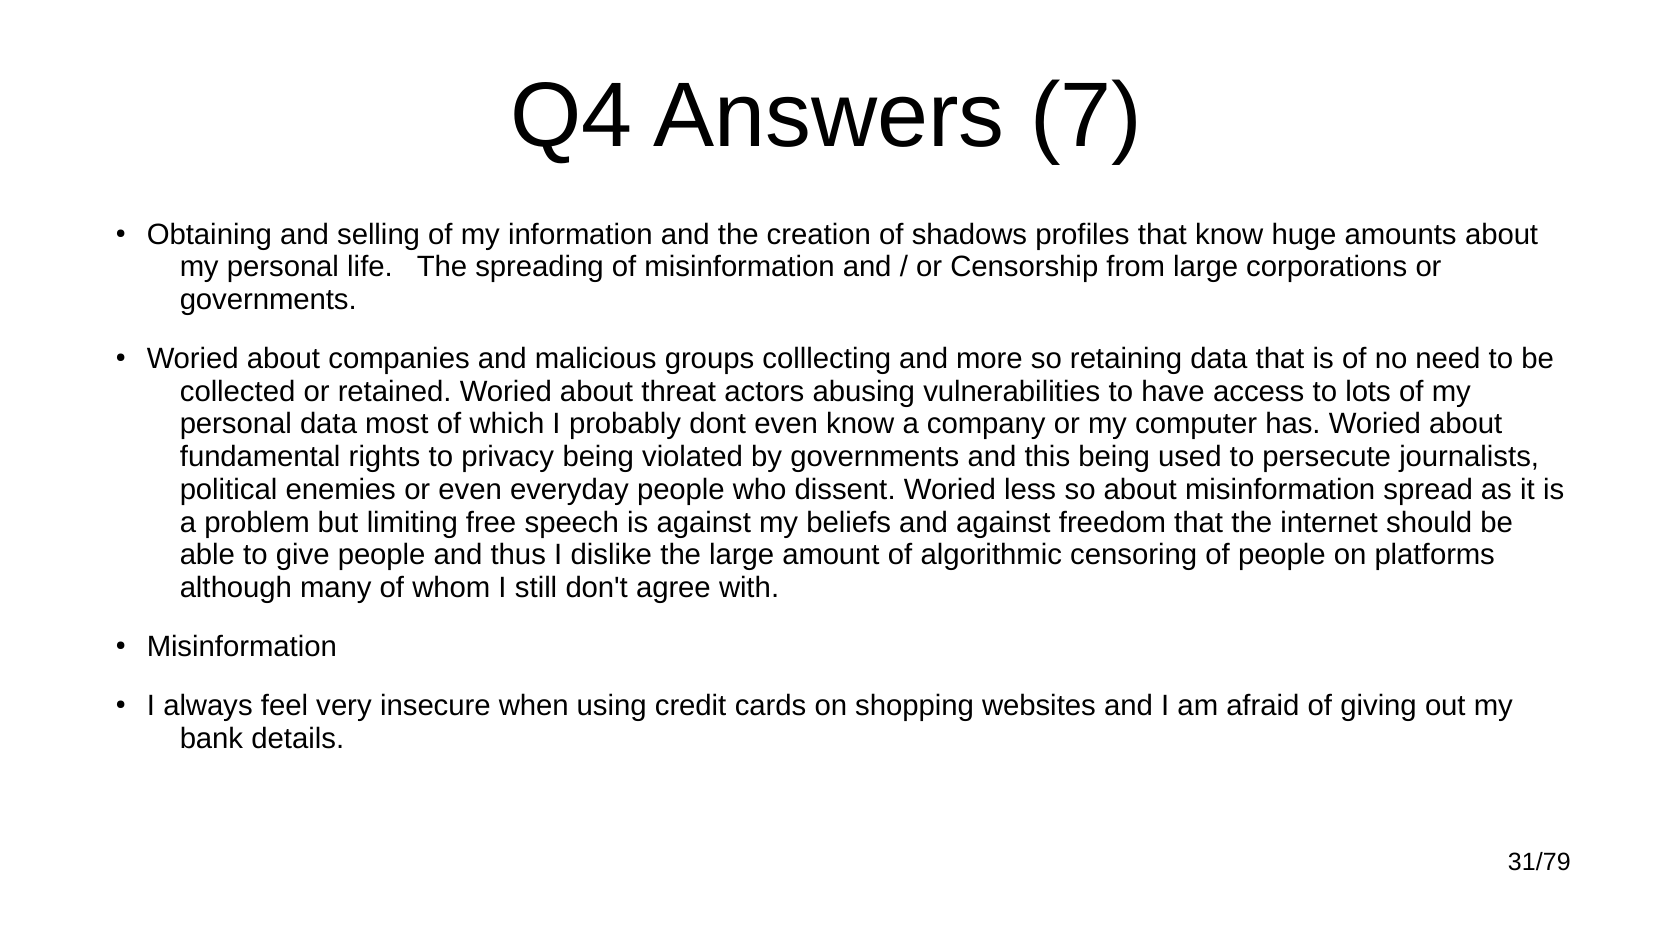

# Q4 Answers (7)
Obtaining and selling of my information and the creation of shadows profiles that know huge amounts about my personal life.   The spreading of misinformation and / or Censorship from large corporations or governments.
Woried about companies and malicious groups colllecting and more so retaining data that is of no need to be collected or retained. Woried about threat actors abusing vulnerabilities to have access to lots of my personal data most of which I probably dont even know a company or my computer has. Woried about fundamental rights to privacy being violated by governments and this being used to persecute journalists, political enemies or even everyday people who dissent. Woried less so about misinformation spread as it is a problem but limiting free speech is against my beliefs and against freedom that the internet should be able to give people and thus I dislike the large amount of algorithmic censoring of people on platforms although many of whom I still don't agree with.
Misinformation
I always feel very insecure when using credit cards on shopping websites and I am afraid of giving out my bank details.
31